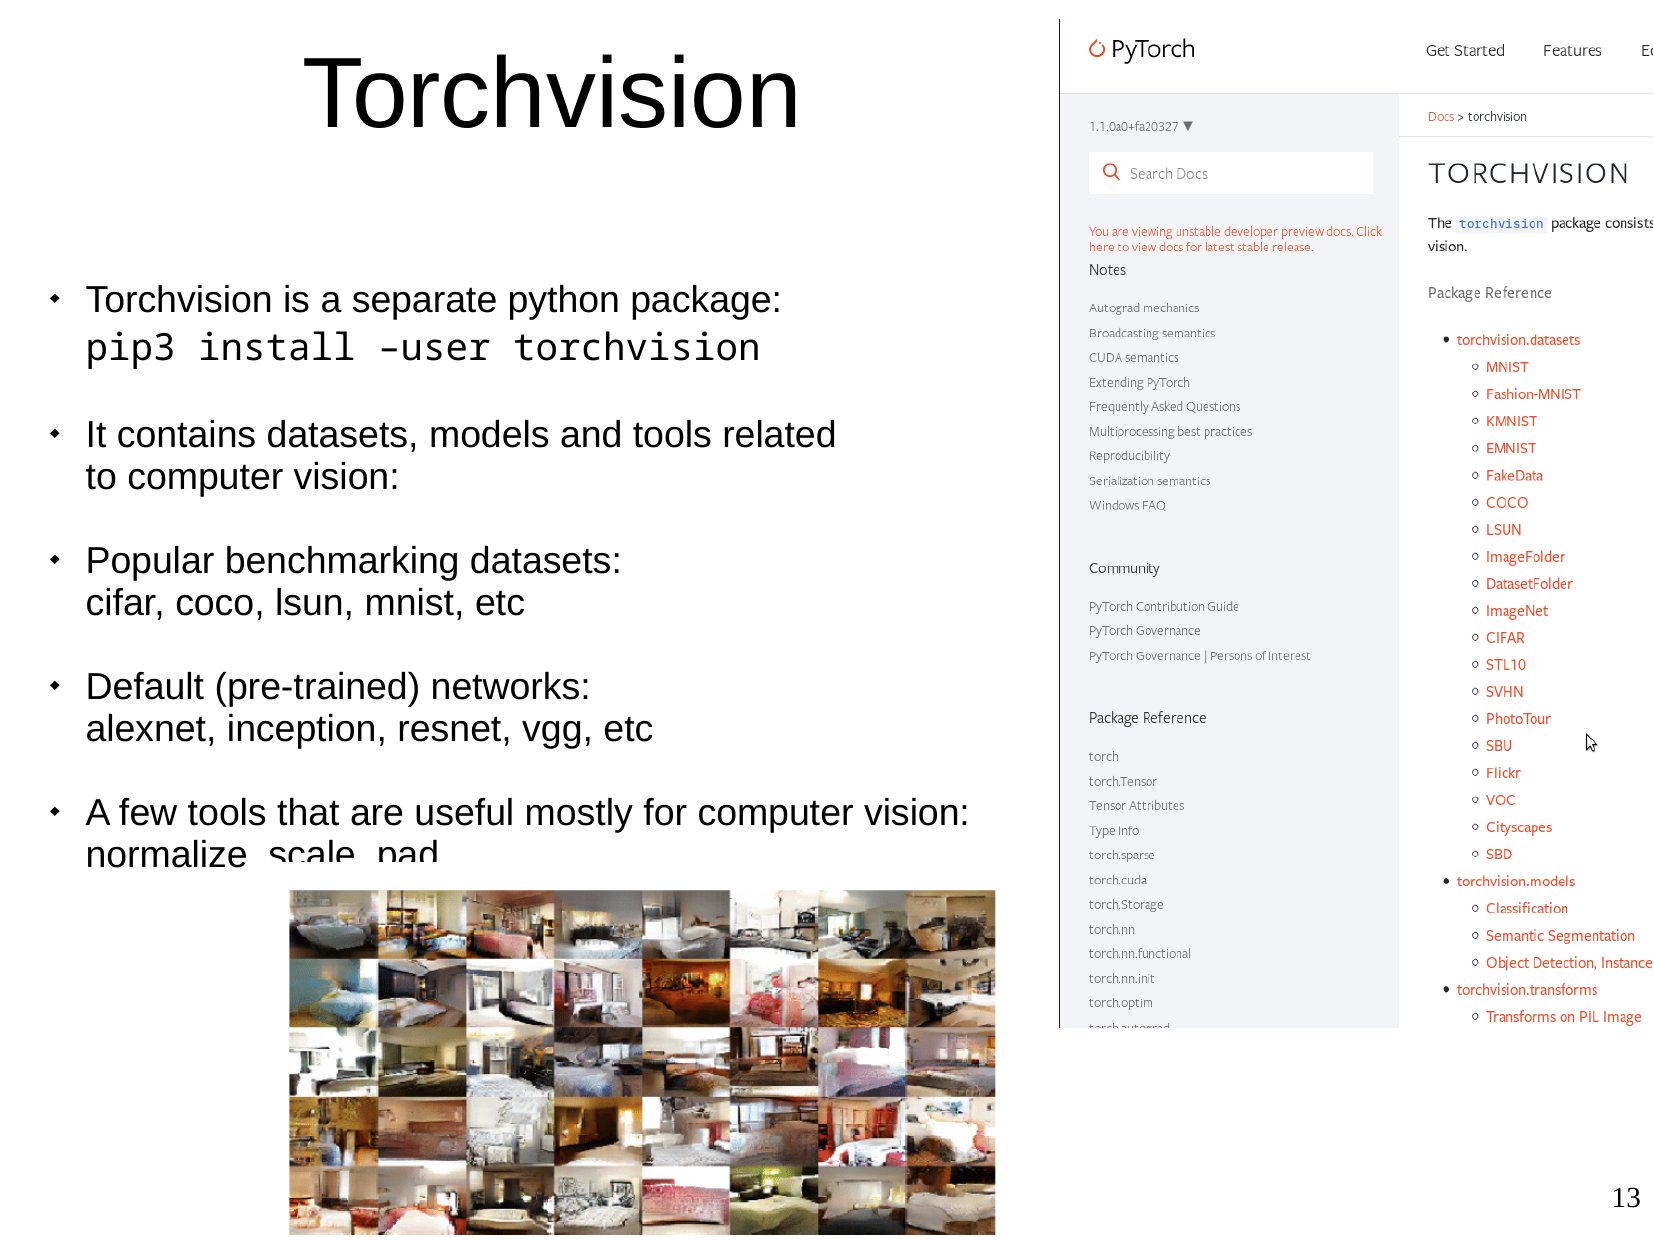

Torchvision
Torchvision is a separate python package:
pip3 install –user torchvision
It contains datasets, models and tools related
to computer vision:
Popular benchmarking datasets:
cifar, coco, lsun, mnist, etc
Default (pre-trained) networks:
alexnet, inception, resnet, vgg, etc
A few tools that are useful mostly for computer vision:
normalize, scale, pad, ….